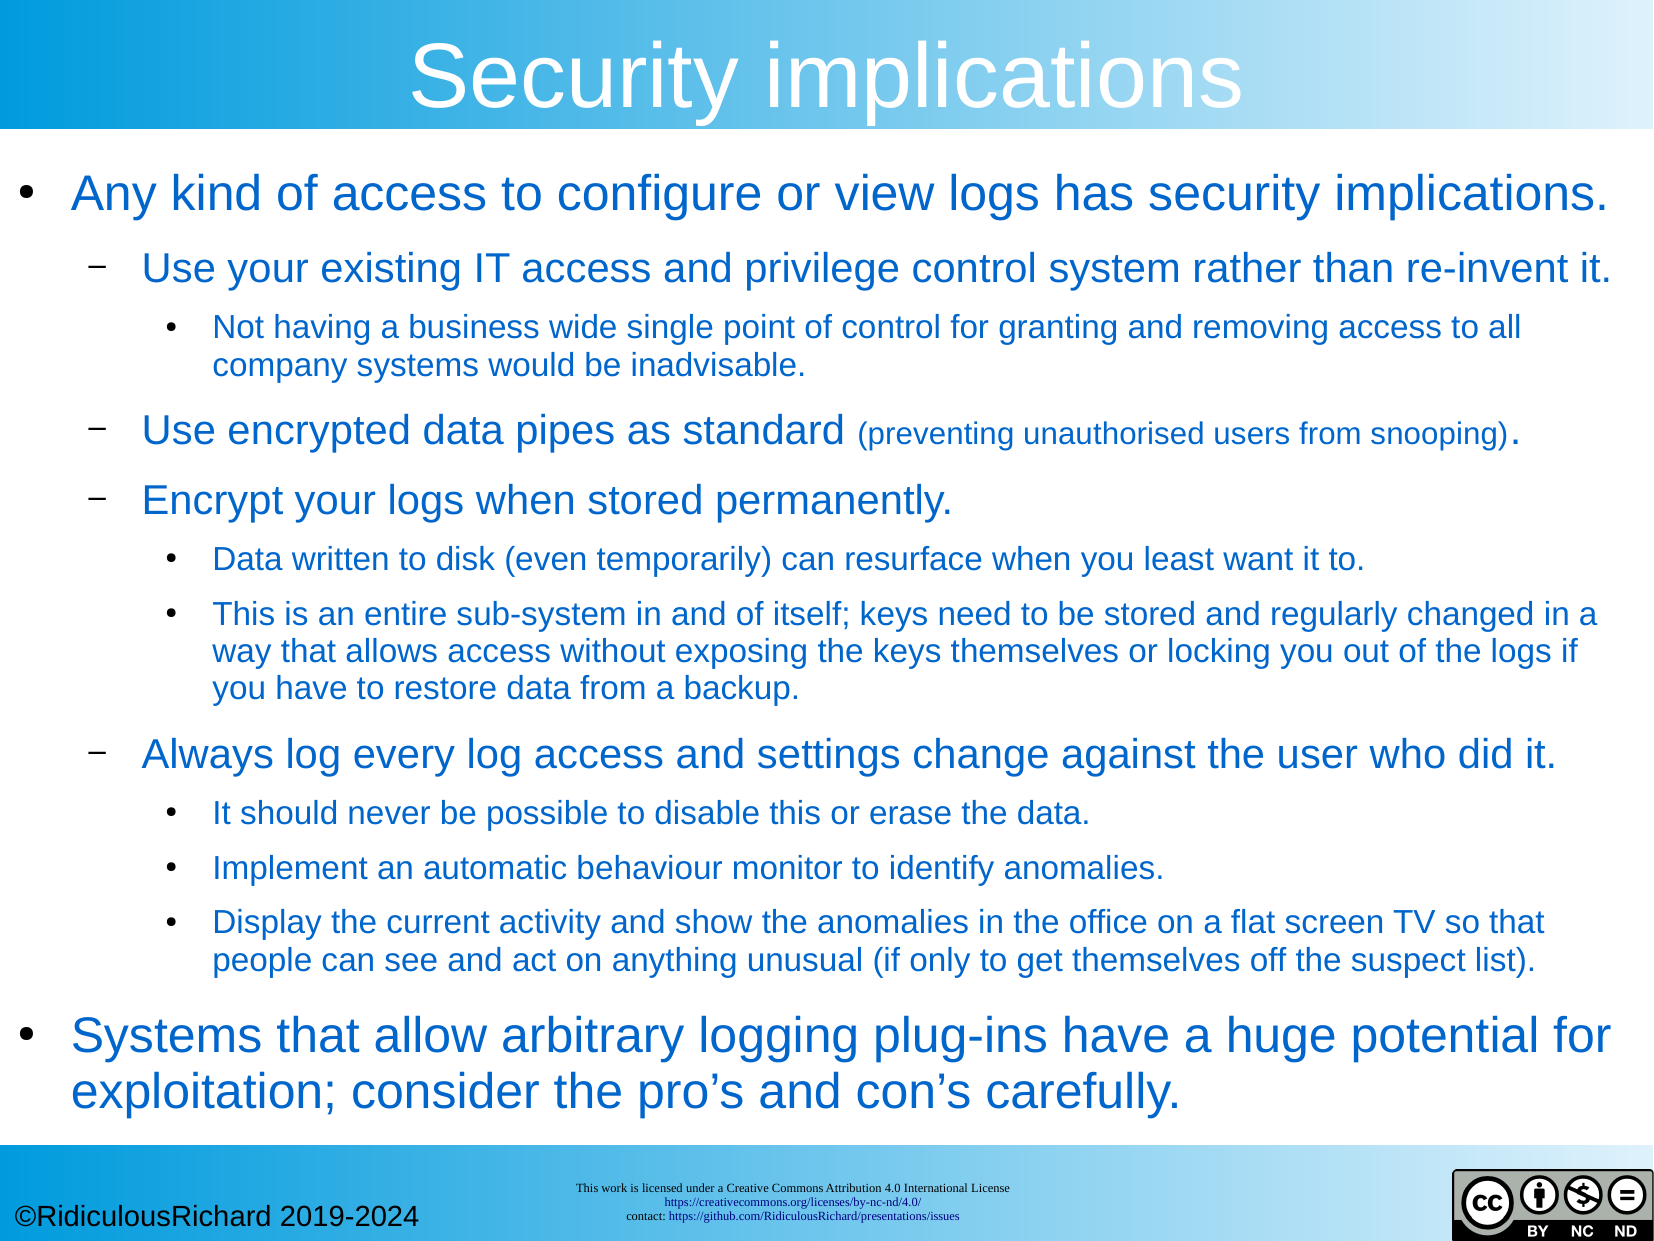

# Security implications
Any kind of access to configure or view logs has security implications.
Use your existing IT access and privilege control system rather than re-invent it.
Not having a business wide single point of control for granting and removing access to all company systems would be inadvisable.
Use encrypted data pipes as standard (preventing unauthorised users from snooping).
Encrypt your logs when stored permanently.
Data written to disk (even temporarily) can resurface when you least want it to.
This is an entire sub-system in and of itself; keys need to be stored and regularly changed in a way that allows access without exposing the keys themselves or locking you out of the logs if you have to restore data from a backup.
Always log every log access and settings change against the user who did it.
It should never be possible to disable this or erase the data.
Implement an automatic behaviour monitor to identify anomalies.
Display the current activity and show the anomalies in the office on a flat screen TV so that people can see and act on anything unusual (if only to get themselves off the suspect list).
Systems that allow arbitrary logging plug-ins have a huge potential for exploitation; consider the pro’s and con’s carefully.